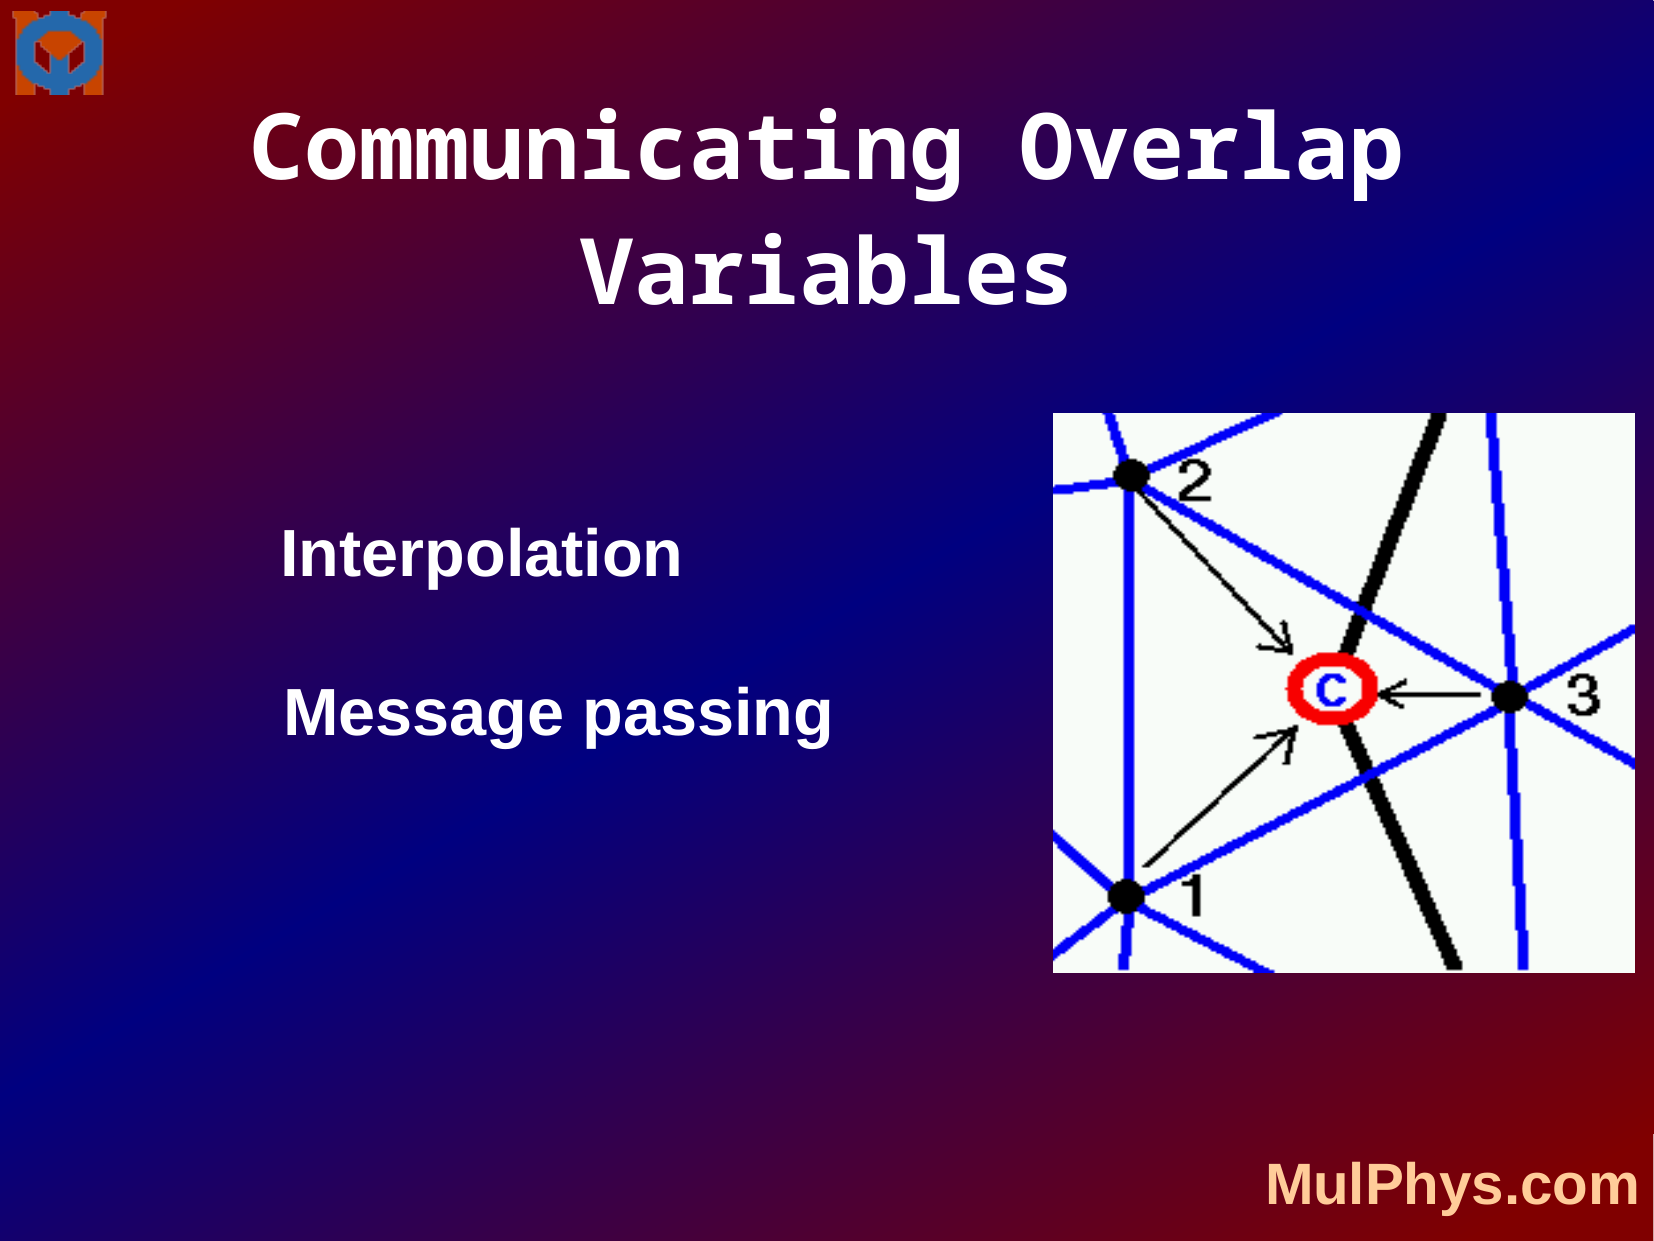

# Communicating Overlap Variables
Interpolation
Message passing
MulPhys.com